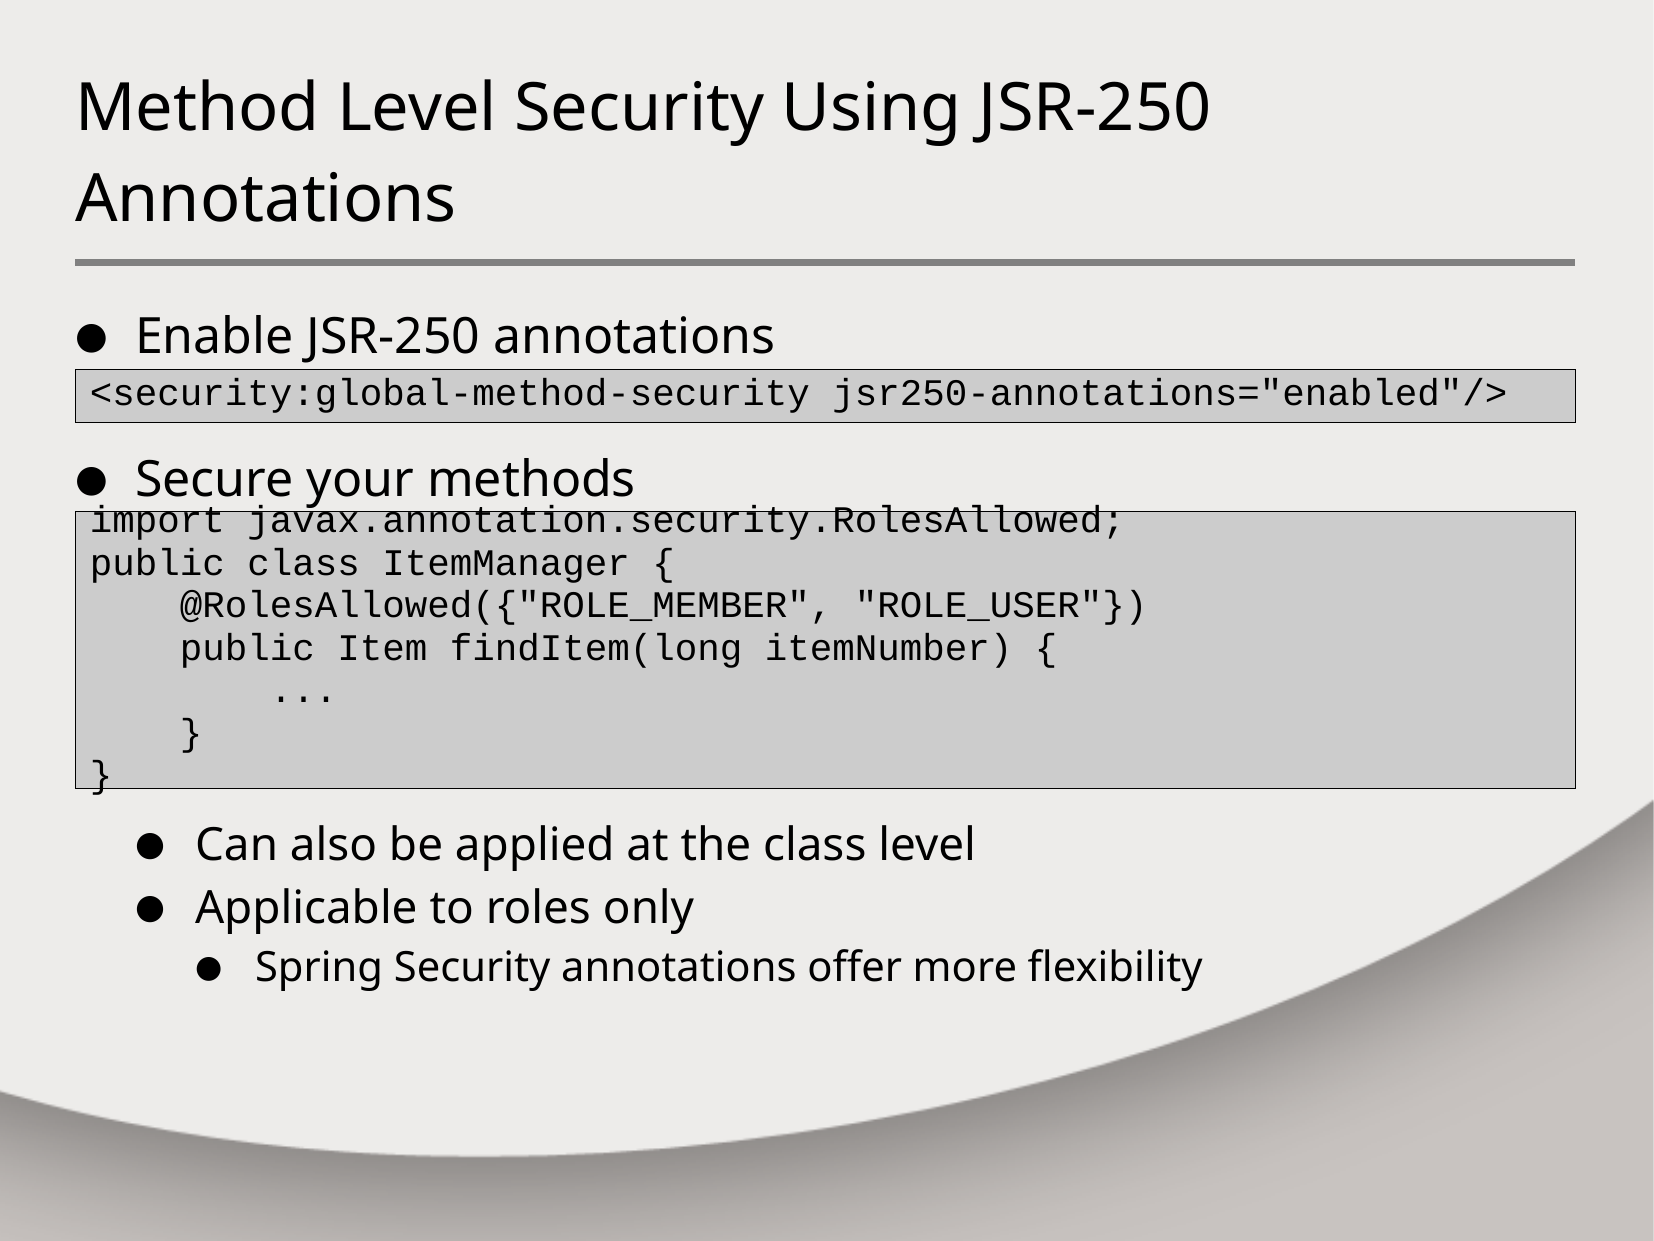

# Method Level Security Using JSR-250 Annotations
Enable JSR-250 annotations
Secure your methods
Can also be applied at the class level
Applicable to roles only
Spring Security annotations offer more flexibility
<security:global-method-security jsr250-annotations="enabled"/>
import javax.annotation.security.RolesAllowed;
public class ItemManager {
 @RolesAllowed({"ROLE_MEMBER", "ROLE_USER"})
 public Item findItem(long itemNumber) {
 ...
 }
}